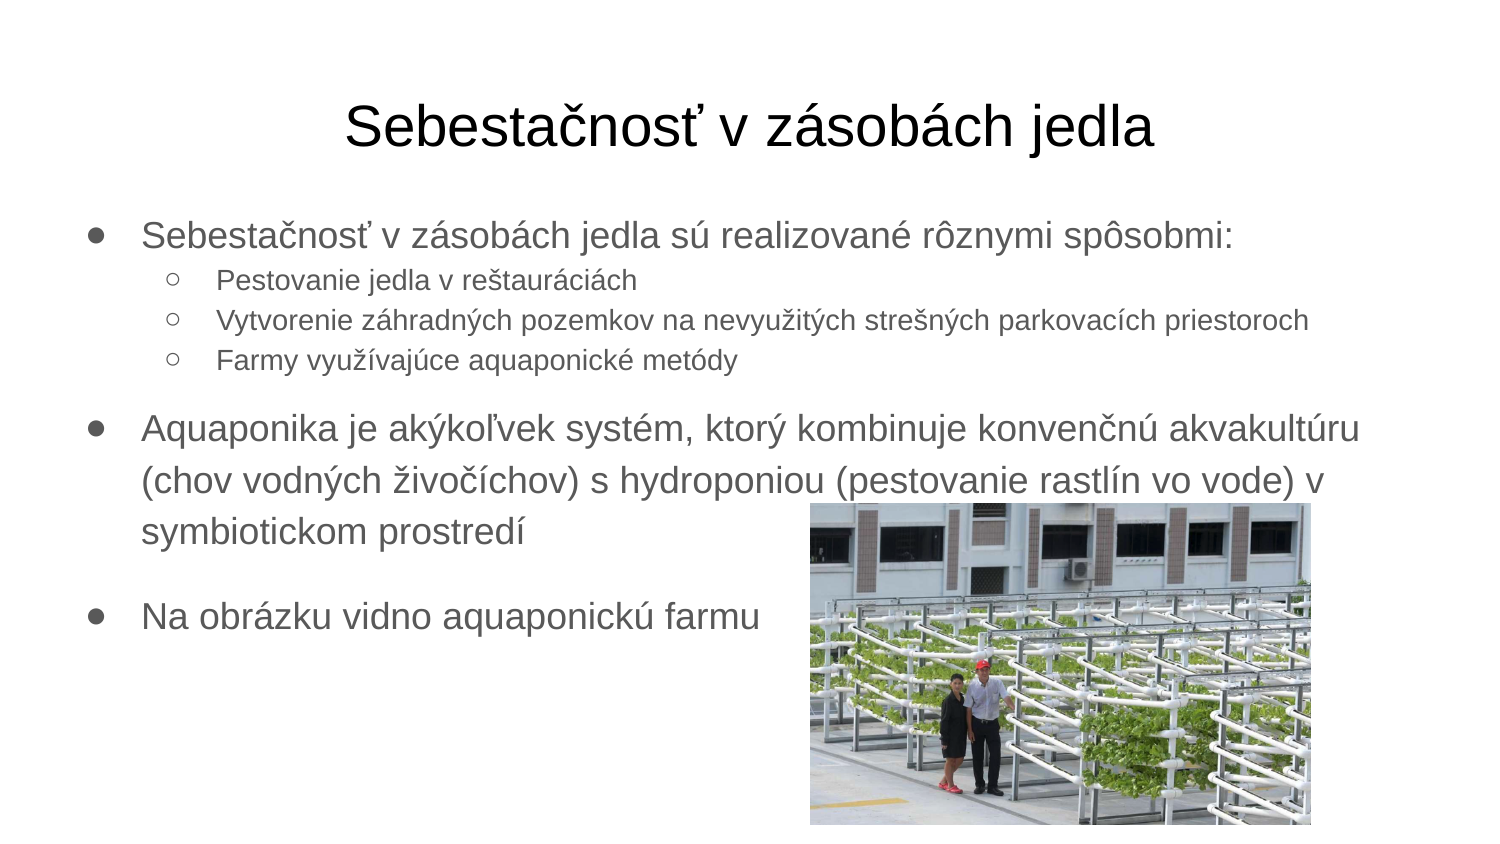

# Sebestačnosť v zásobách jedla
Sebestačnosť v zásobách jedla sú realizované rôznymi spôsobmi:
Pestovanie jedla v reštauráciách
Vytvorenie záhradných pozemkov na nevyužitých strešných parkovacích priestoroch
Farmy využívajúce aquaponické metódy
Aquaponika je akýkoľvek systém, ktorý kombinuje konvenčnú akvakultúru (chov vodných živočíchov) s hydroponiou (pestovanie rastlín vo vode) v symbiotickom prostredí
Na obrázku vidno aquaponickú farmu